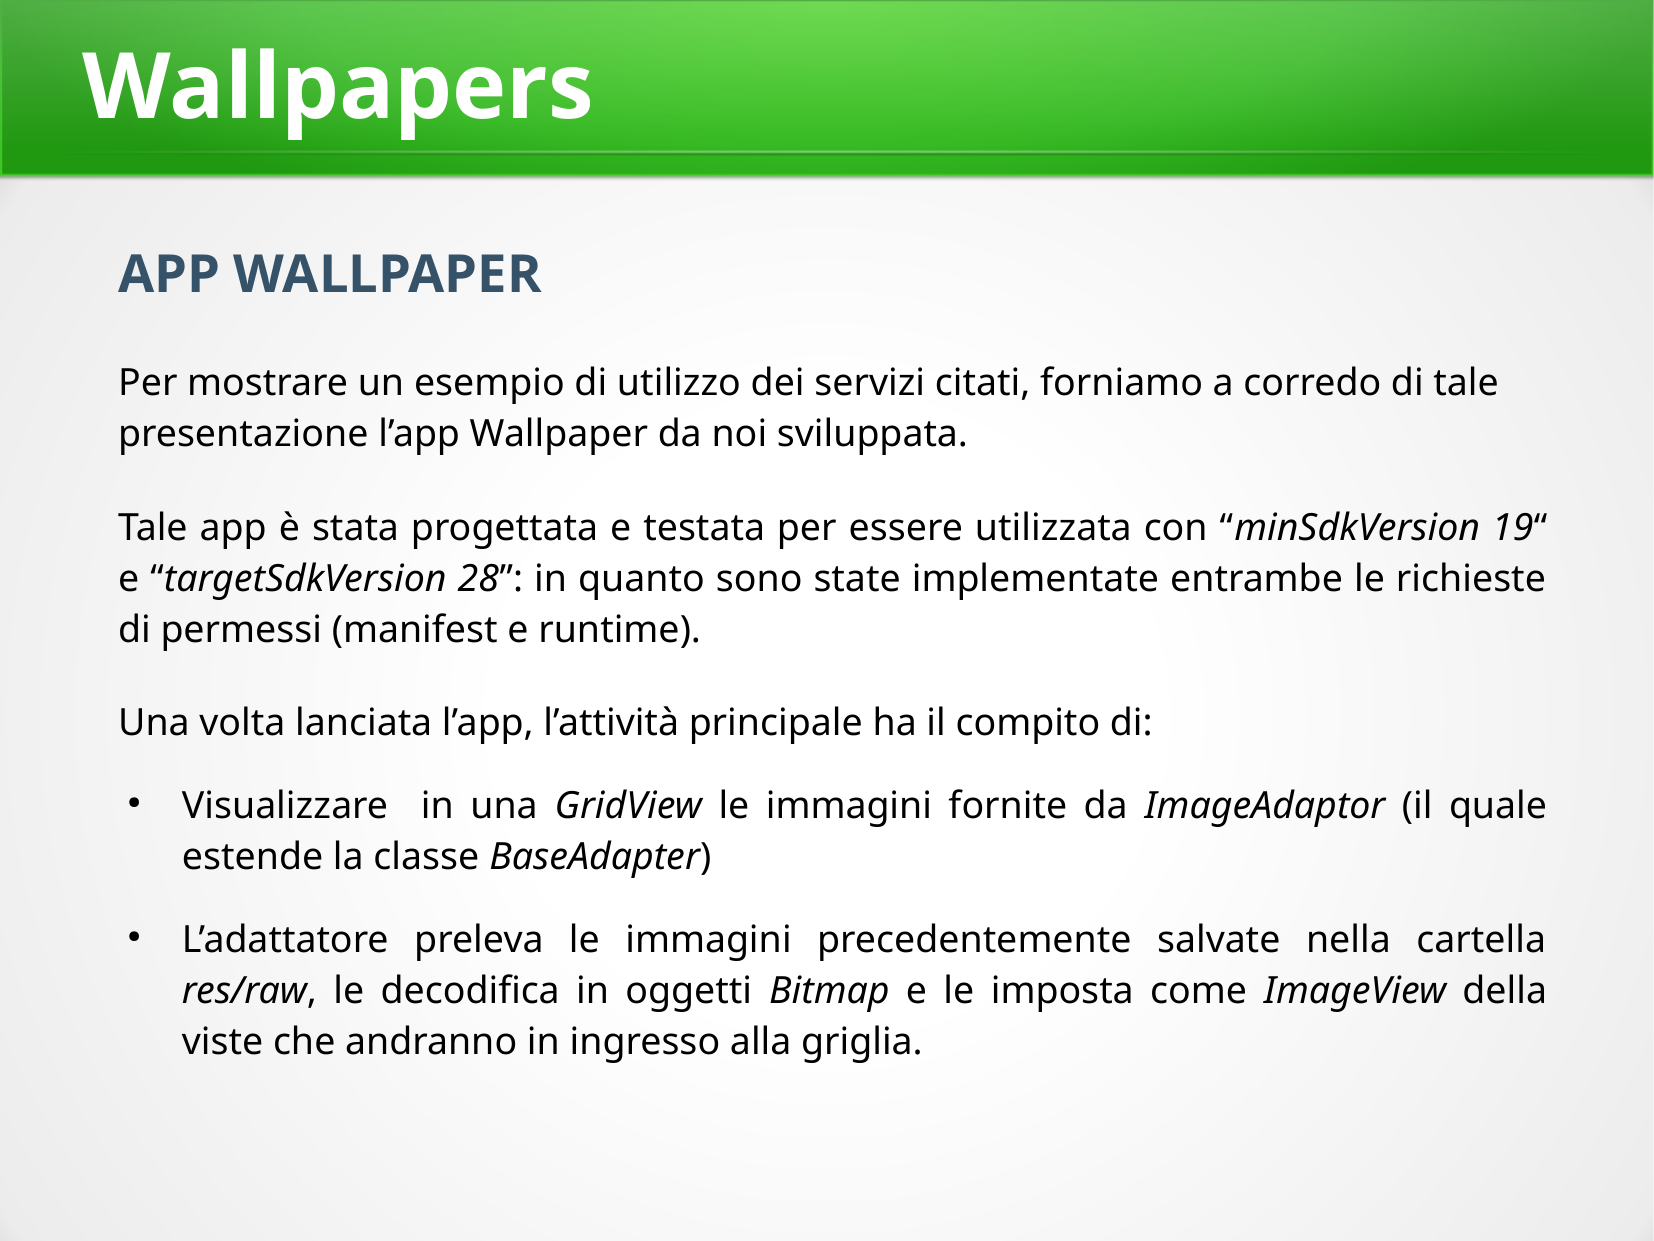

# Wallpapers
APP WALLPAPER
Per mostrare un esempio di utilizzo dei servizi citati, forniamo a corredo di tale presentazione l’app Wallpaper da noi sviluppata.
Tale app è stata progettata e testata per essere utilizzata con “minSdkVersion 19“ e “targetSdkVersion 28”: in quanto sono state implementate entrambe le richieste di permessi (manifest e runtime).
Una volta lanciata l’app, l’attività principale ha il compito di:
Visualizzare in una GridView le immagini fornite da ImageAdaptor (il quale estende la classe BaseAdapter)
L’adattatore preleva le immagini precedentemente salvate nella cartella res/raw, le decodifica in oggetti Bitmap e le imposta come ImageView della viste che andranno in ingresso alla griglia.